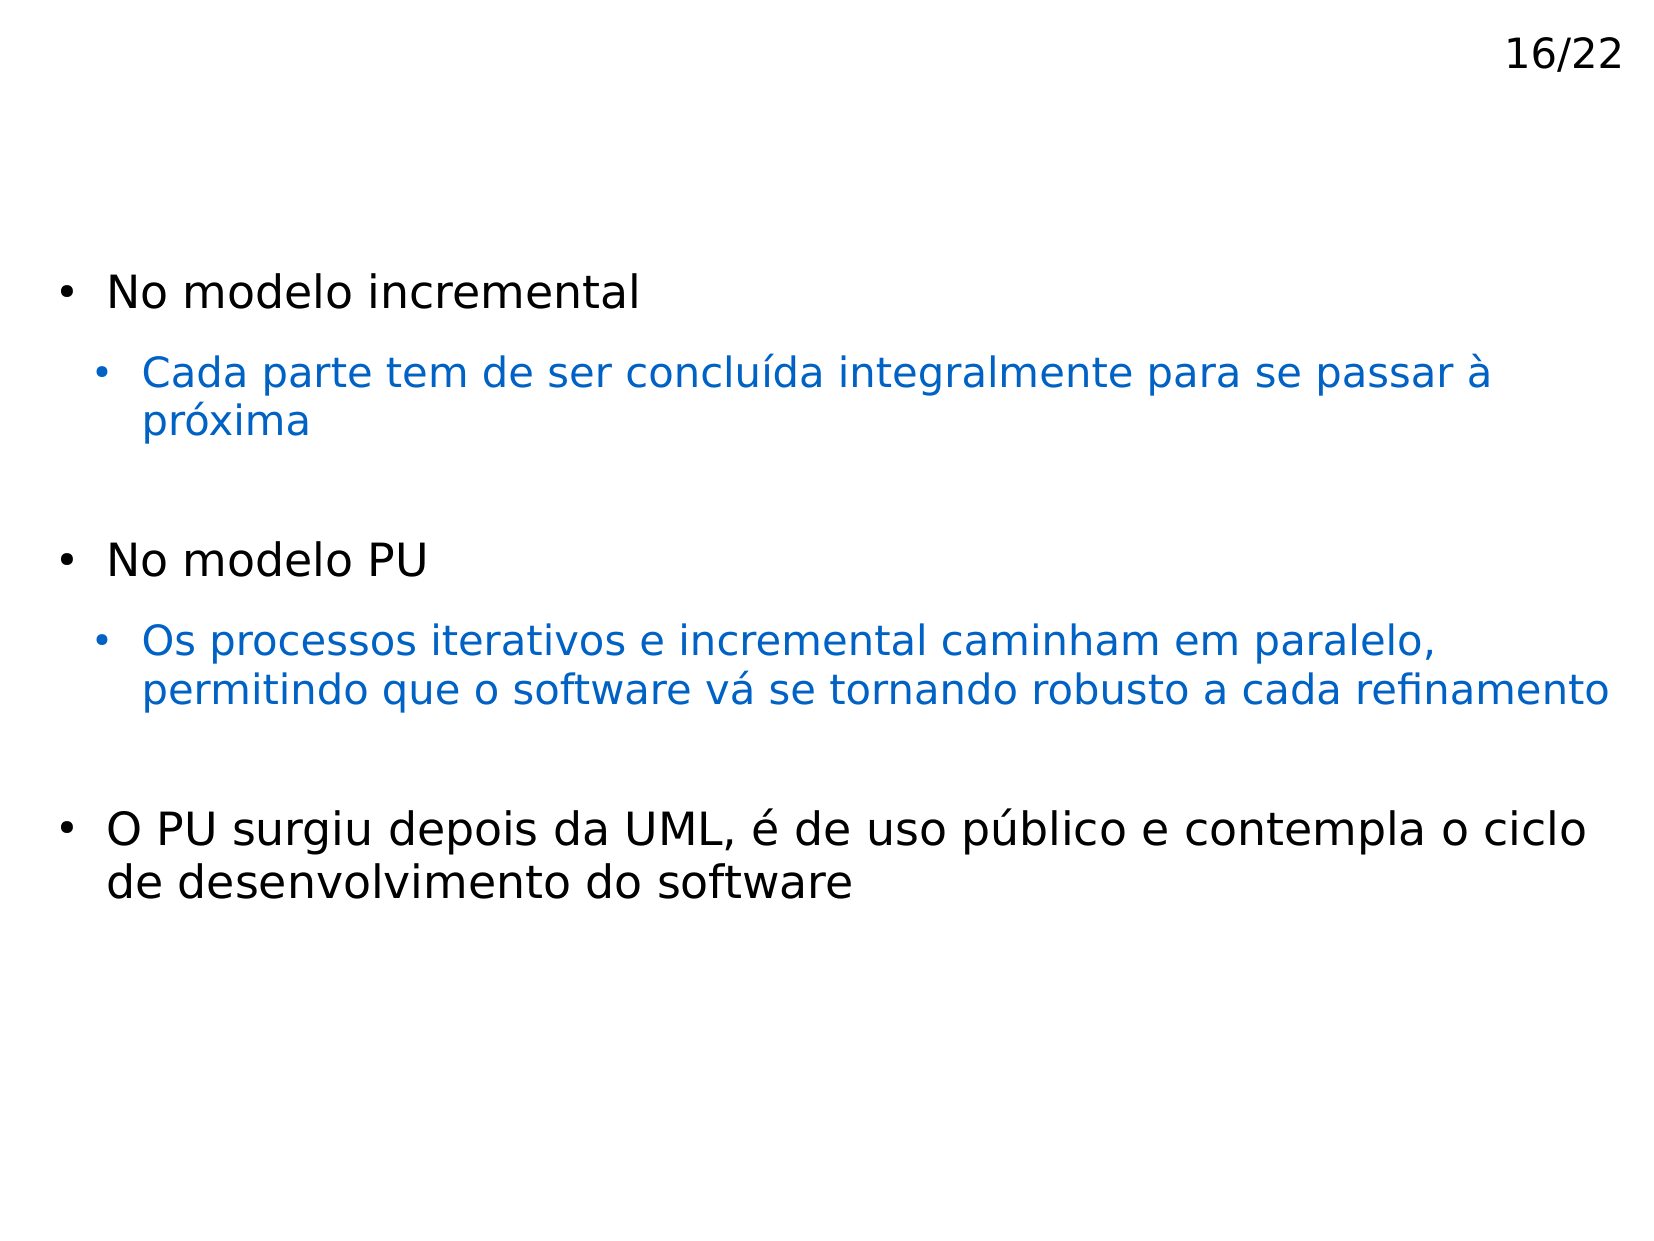

#
16
No modelo incremental
Cada parte tem de ser concluída integralmente para se passar à próxima
No modelo PU
Os processos iterativos e incremental caminham em paralelo, permitindo que o software vá se tornando robusto a cada refinamento
O PU surgiu depois da UML, é de uso público e contempla o ciclo de desenvolvimento do software